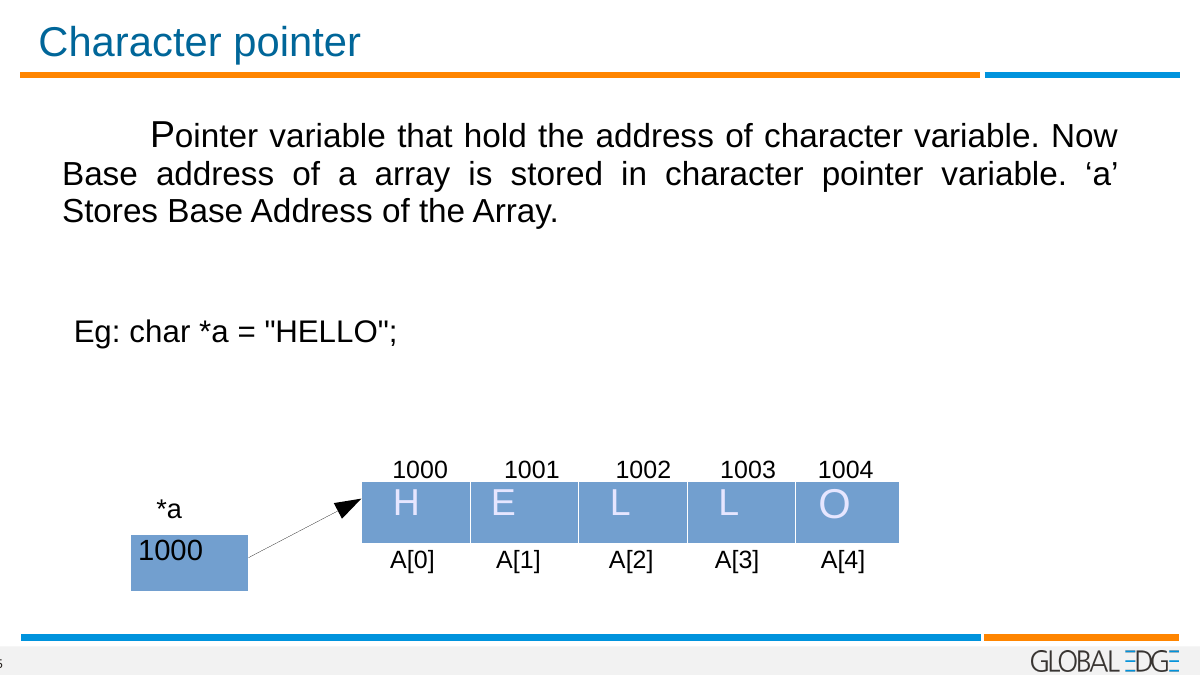

Character pointer
 Pointer variable that hold the address of character variable. Now Base address of a array is stored in character pointer variable. ‘a’ Stores Base Address of the Array.
Eg: char *a = "HELLO";
 1000 1001 1002 1003 1004
| H | E | L | L | O |
| --- | --- | --- | --- | --- |
*a
| 1000 |
| --- |
 A[0] A[1] A[2] A[3] A[4]